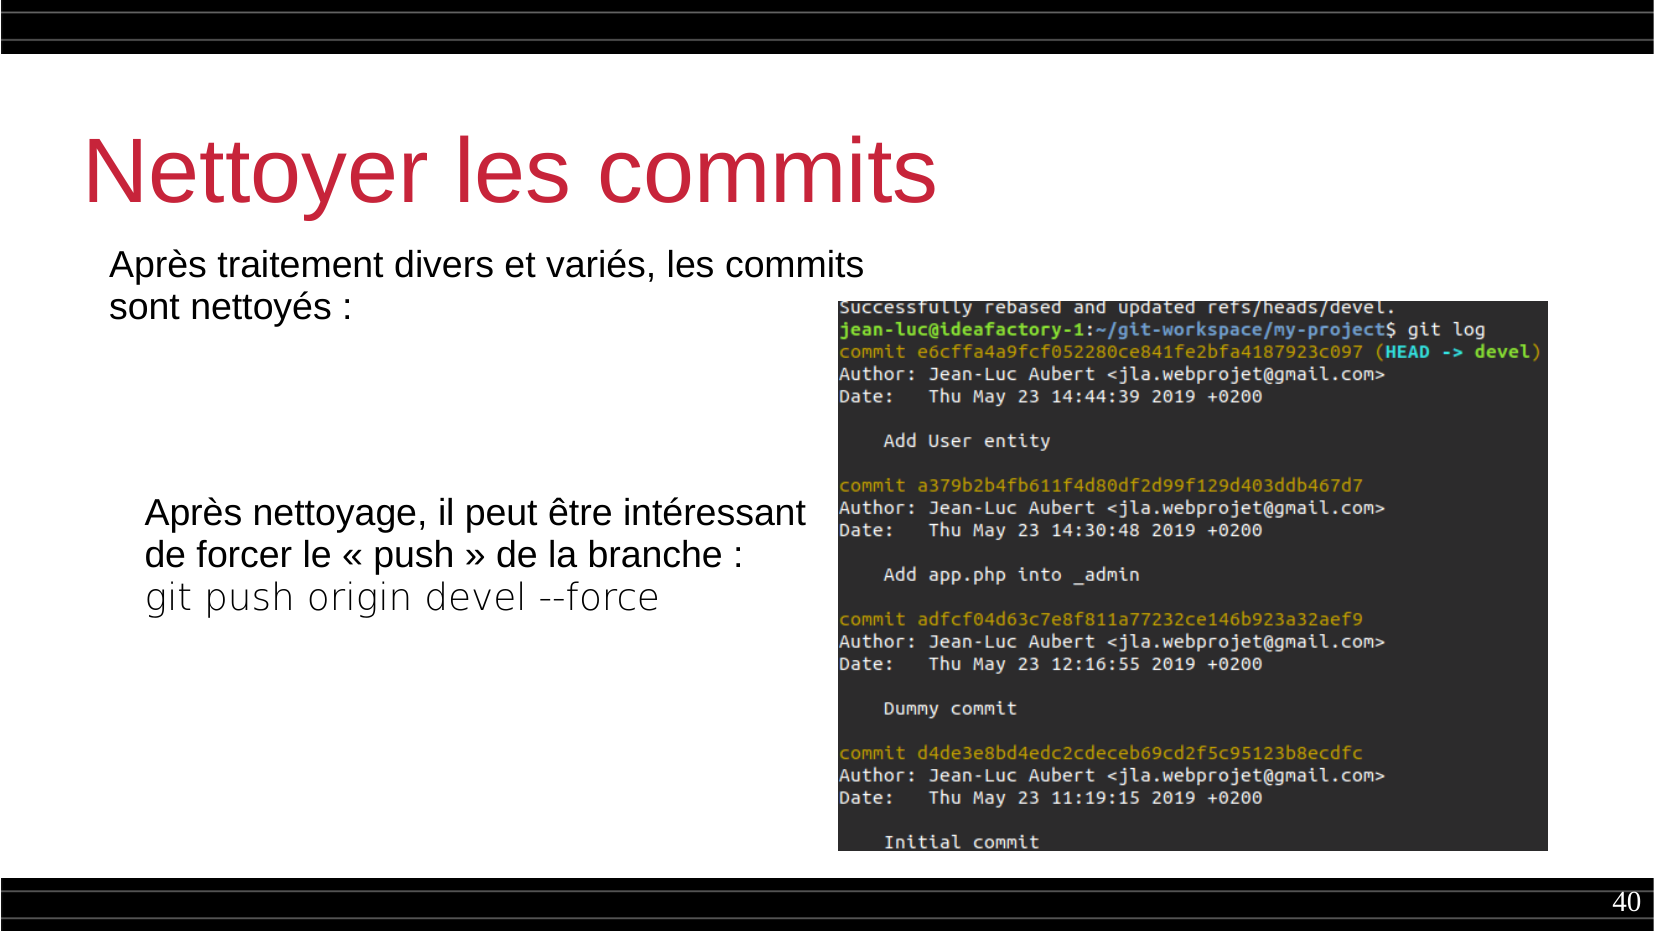

# Nettoyer les commits
Après traitement divers et variés, les commits sont nettoyés :
Après nettoyage, il peut être intéressant de forcer le « push » de la branche :
git push origin devel --force